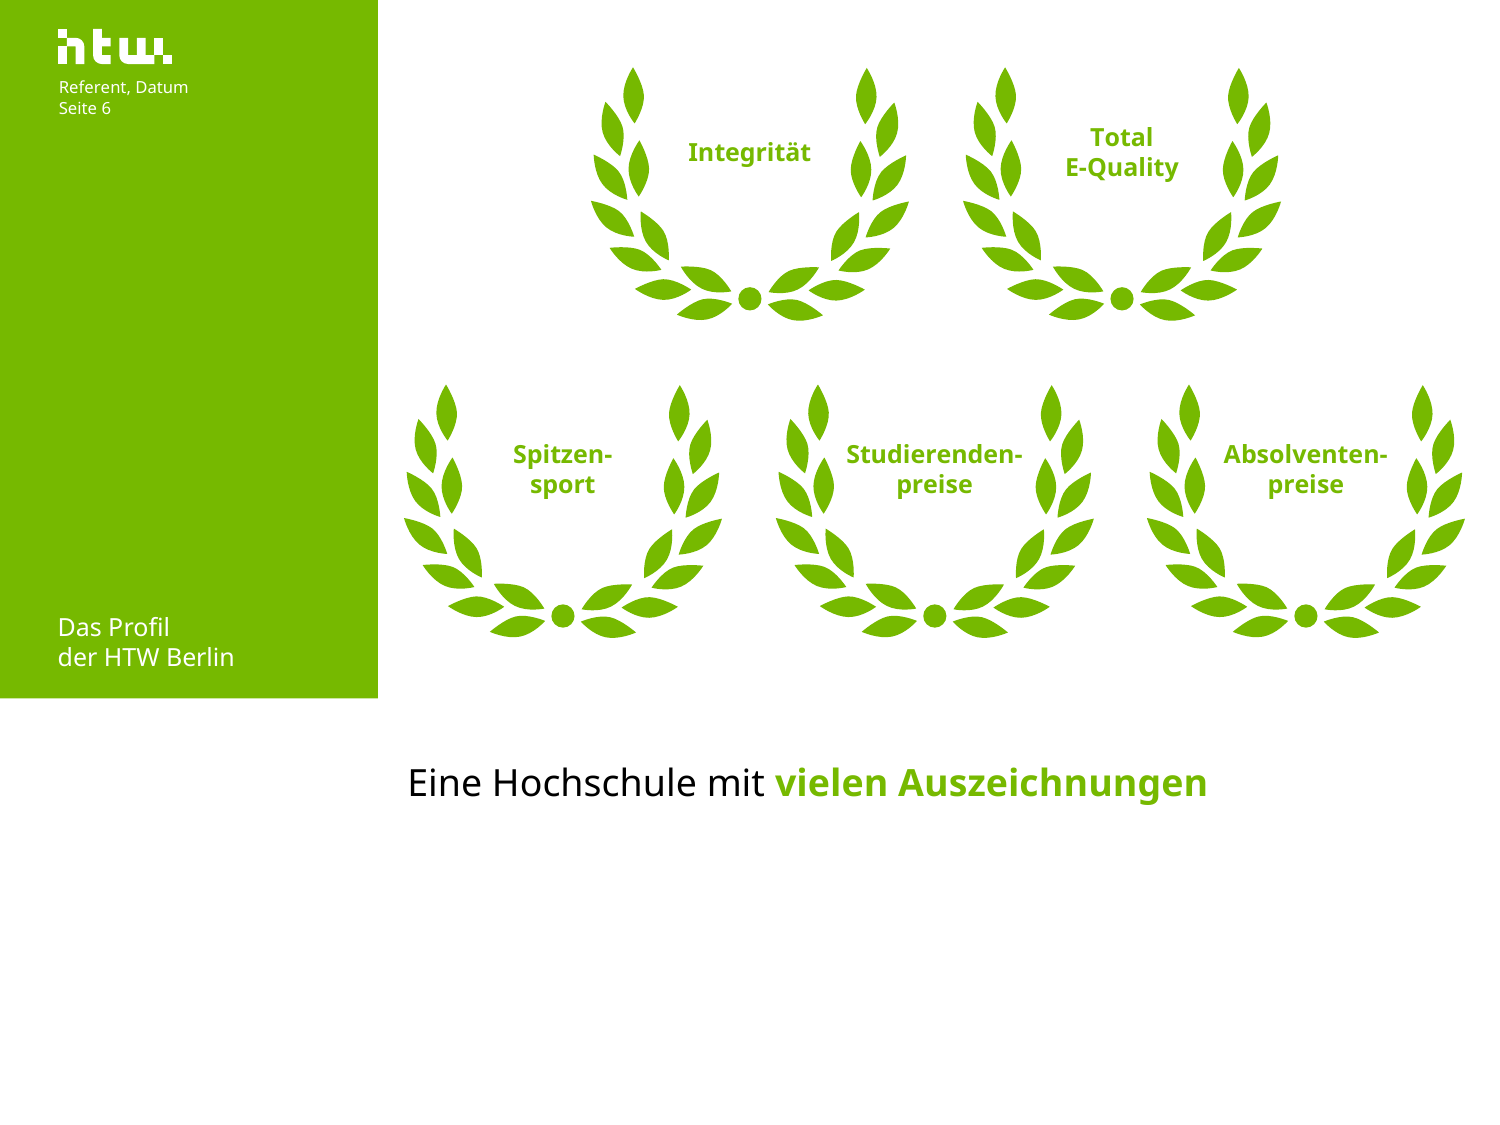

Integrität
Total
E-Quality
Referent, Datum
Spitzen-
sport
Studierenden-
preise
Absolventen-
preise
# Das Profil der HTW Berlin
Eine Hochschule mit vielen Auszeichnungen